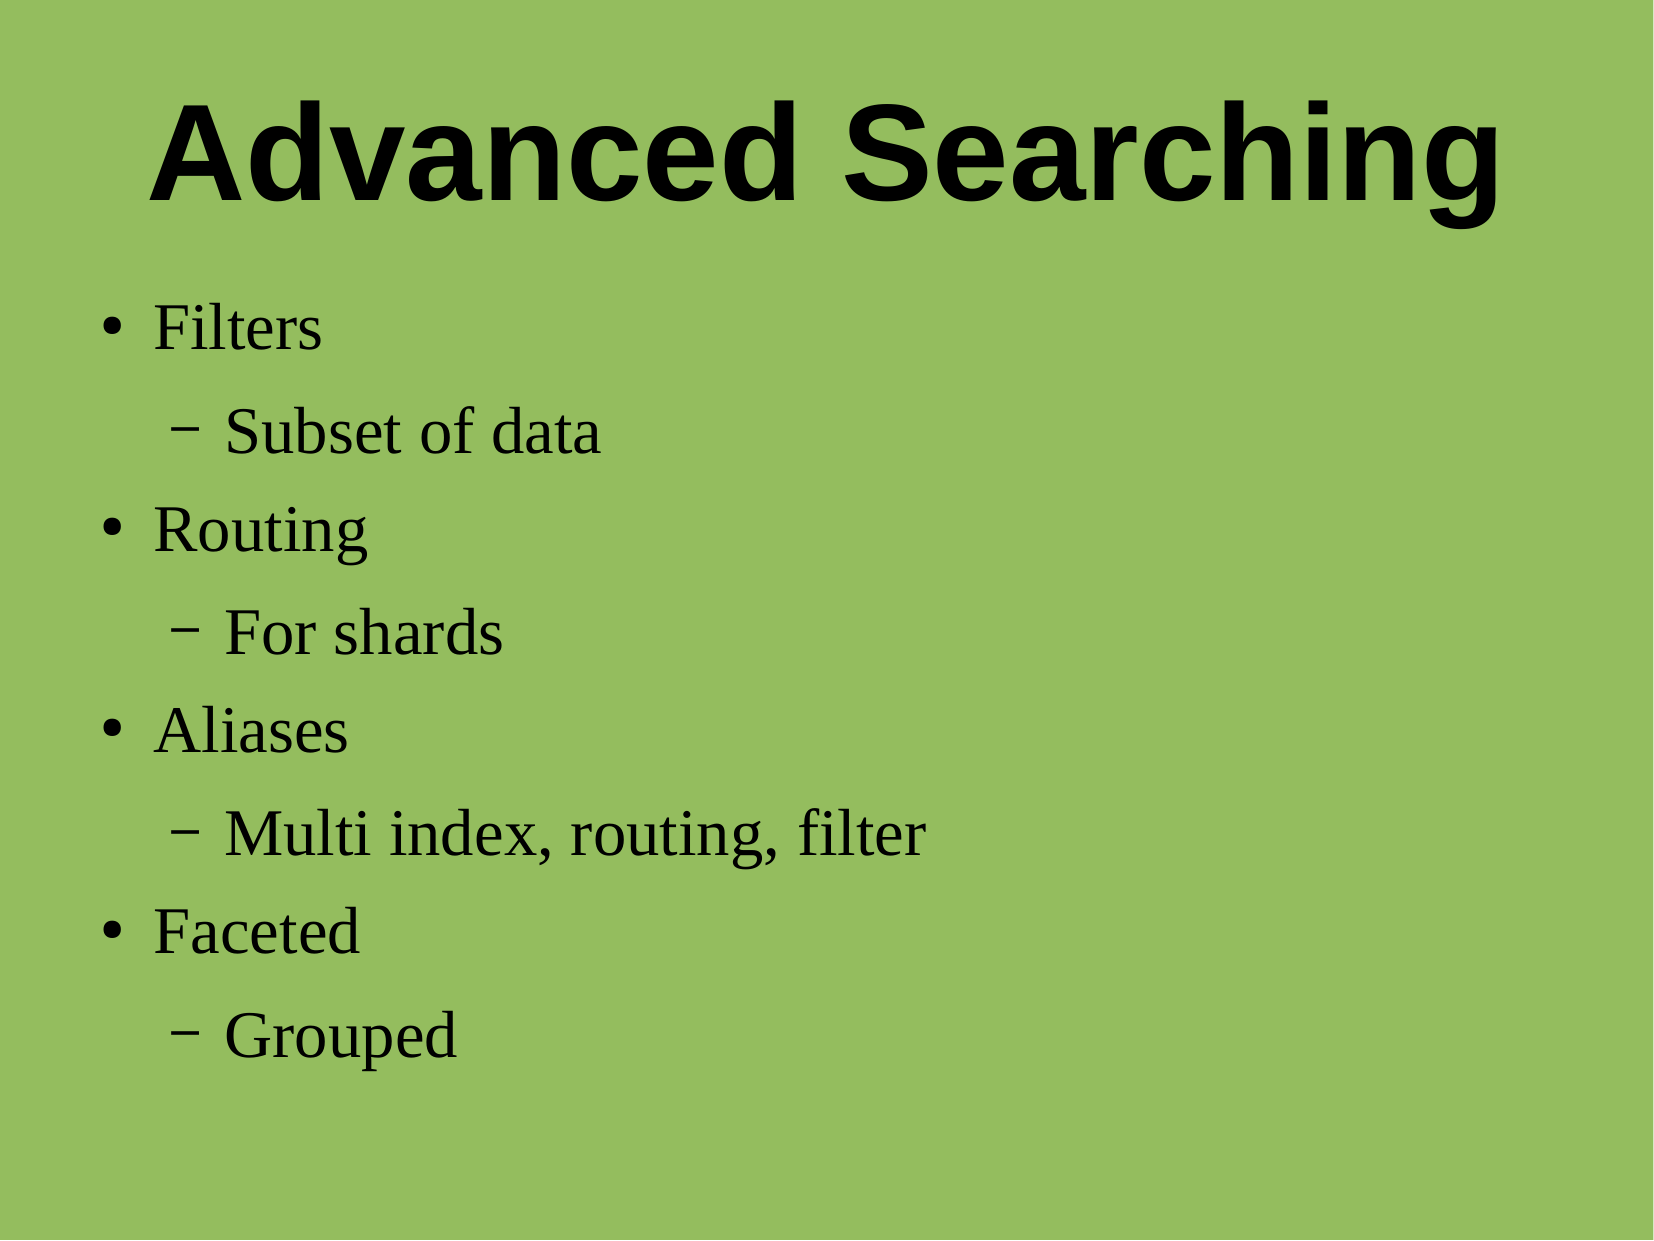

# Advanced Searching
Filters
Subset of data
Routing
For shards
Aliases
Multi index, routing, filter
Faceted
Grouped